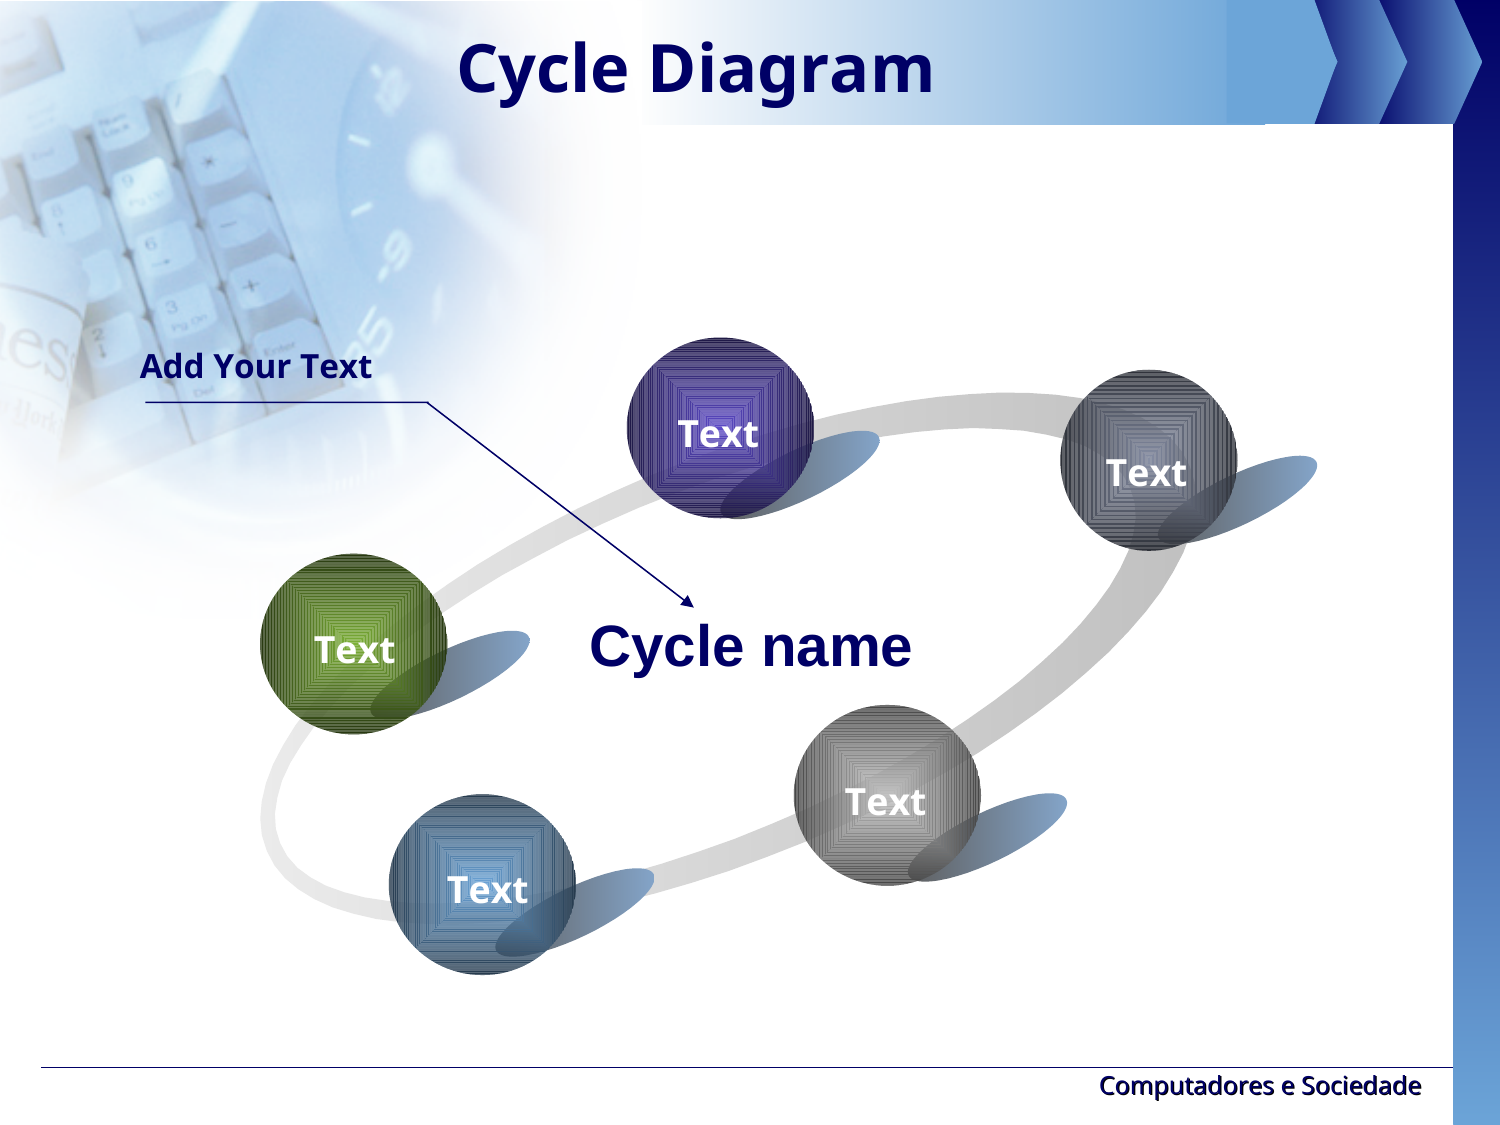

# Cycle Diagram
Add Your Text
Text
Text
Cycle name
Text
Text
Text